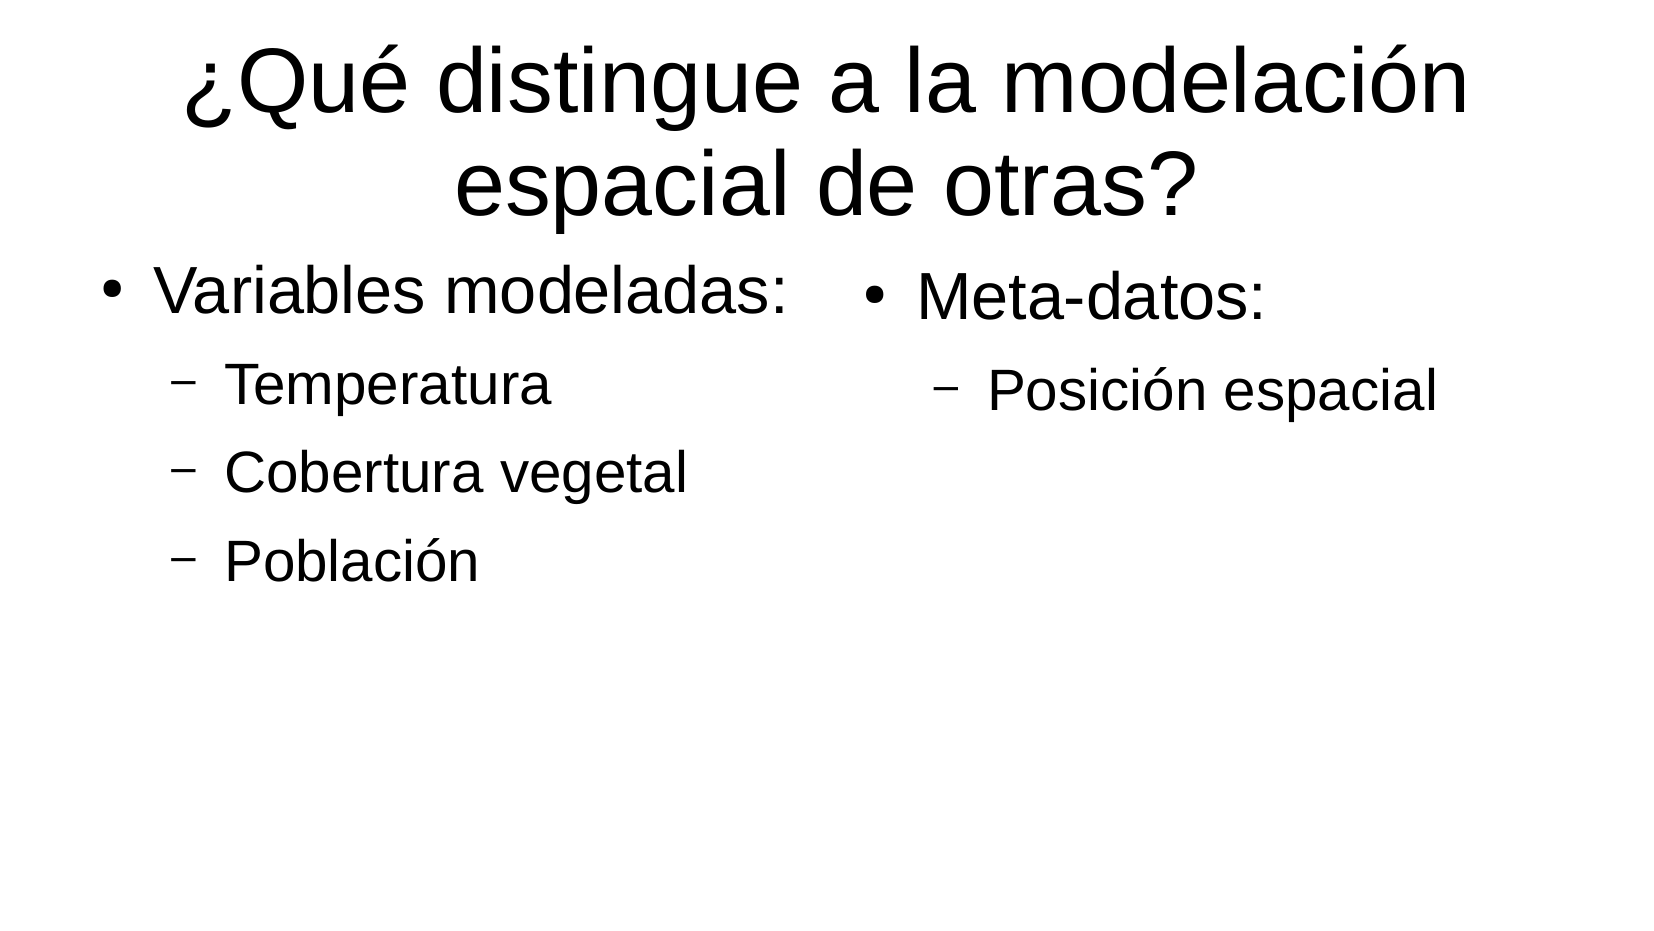

# ¿Qué distingue a la modelación espacial de otras?
Variables modeladas:
Temperatura
Cobertura vegetal
Población
Meta-datos:
Posición espacial